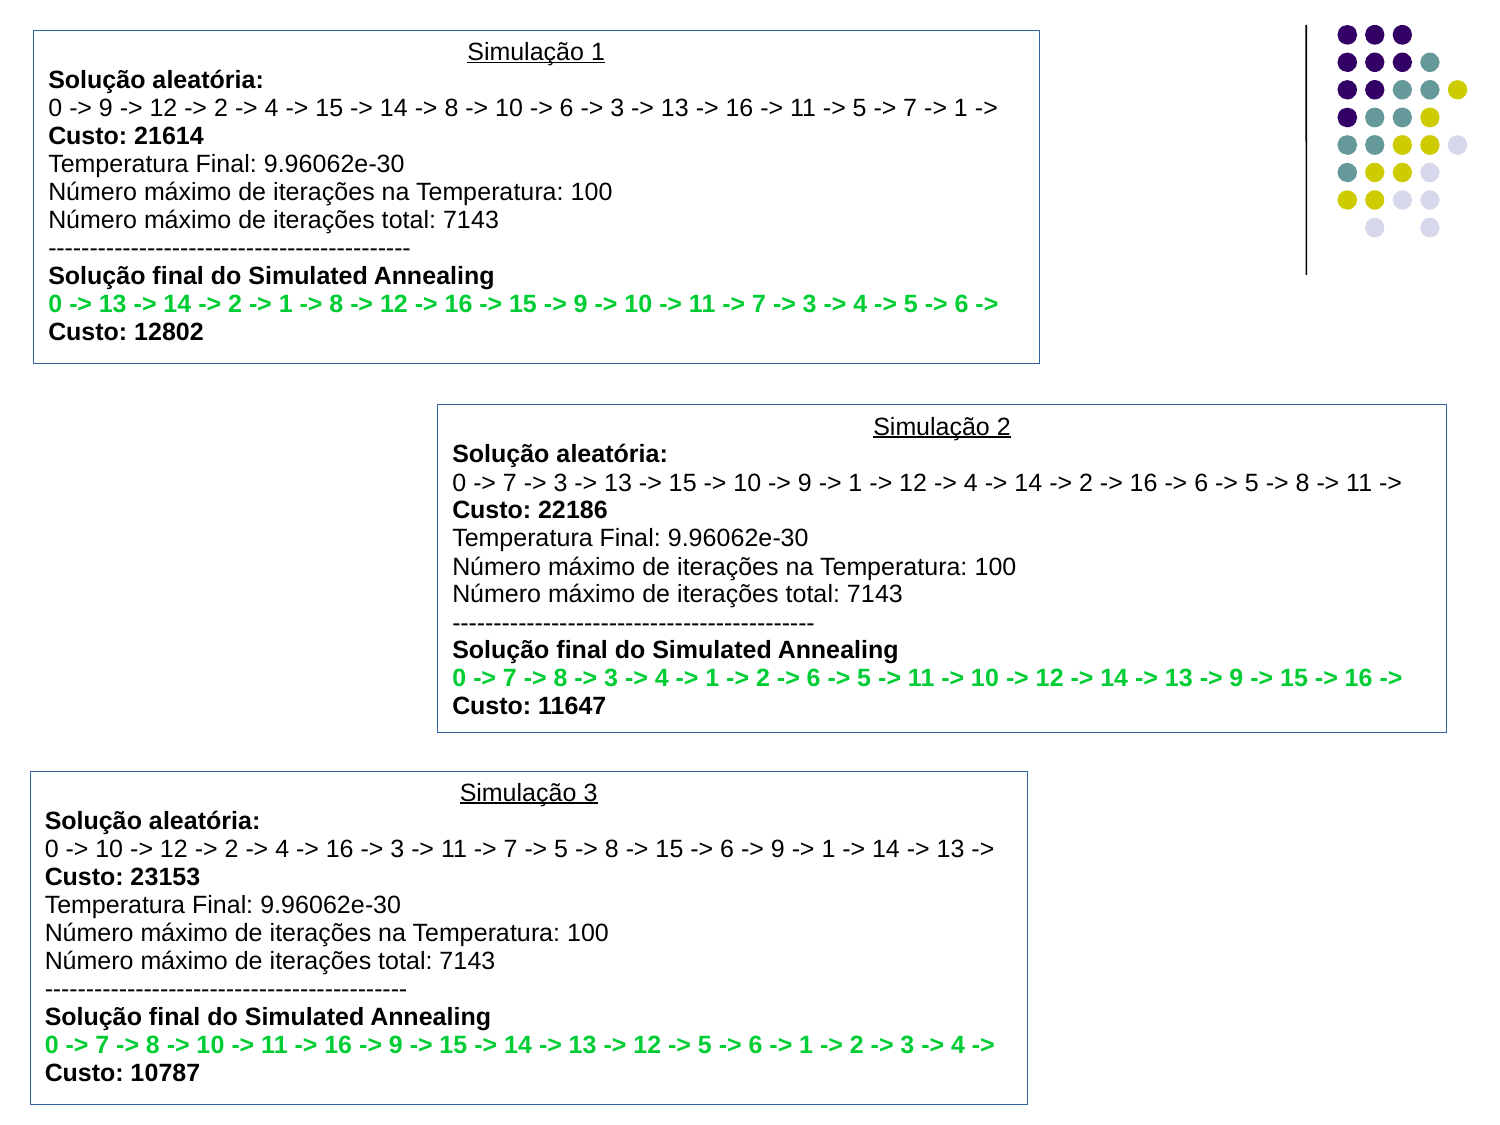

Simulação 1
Solução aleatória:
0 -> 9 -> 12 -> 2 -> 4 -> 15 -> 14 -> 8 -> 10 -> 6 -> 3 -> 13 -> 16 -> 11 -> 5 -> 7 -> 1 ->
Custo: 21614
Temperatura Final: 9.96062e-30
Número máximo de iterações na Temperatura: 100
Número máximo de iterações total: 7143
--------------------------------------------
Solução final do Simulated Annealing
0 -> 13 -> 14 -> 2 -> 1 -> 8 -> 12 -> 16 -> 15 -> 9 -> 10 -> 11 -> 7 -> 3 -> 4 -> 5 -> 6 ->
Custo: 12802
Simulação 2
Solução aleatória:
0 -> 7 -> 3 -> 13 -> 15 -> 10 -> 9 -> 1 -> 12 -> 4 -> 14 -> 2 -> 16 -> 6 -> 5 -> 8 -> 11 ->
Custo: 22186
Temperatura Final: 9.96062e-30
Número máximo de iterações na Temperatura: 100
Número máximo de iterações total: 7143
--------------------------------------------
Solução final do Simulated Annealing
0 -> 7 -> 8 -> 3 -> 4 -> 1 -> 2 -> 6 -> 5 -> 11 -> 10 -> 12 -> 14 -> 13 -> 9 -> 15 -> 16 ->
Custo: 11647
Simulação 3
Solução aleatória:
0 -> 10 -> 12 -> 2 -> 4 -> 16 -> 3 -> 11 -> 7 -> 5 -> 8 -> 15 -> 6 -> 9 -> 1 -> 14 -> 13 ->
Custo: 23153
Temperatura Final: 9.96062e-30
Número máximo de iterações na Temperatura: 100
Número máximo de iterações total: 7143
--------------------------------------------
Solução final do Simulated Annealing
0 -> 7 -> 8 -> 10 -> 11 -> 16 -> 9 -> 15 -> 14 -> 13 -> 12 -> 5 -> 6 -> 1 -> 2 -> 3 -> 4 ->
Custo: 10787